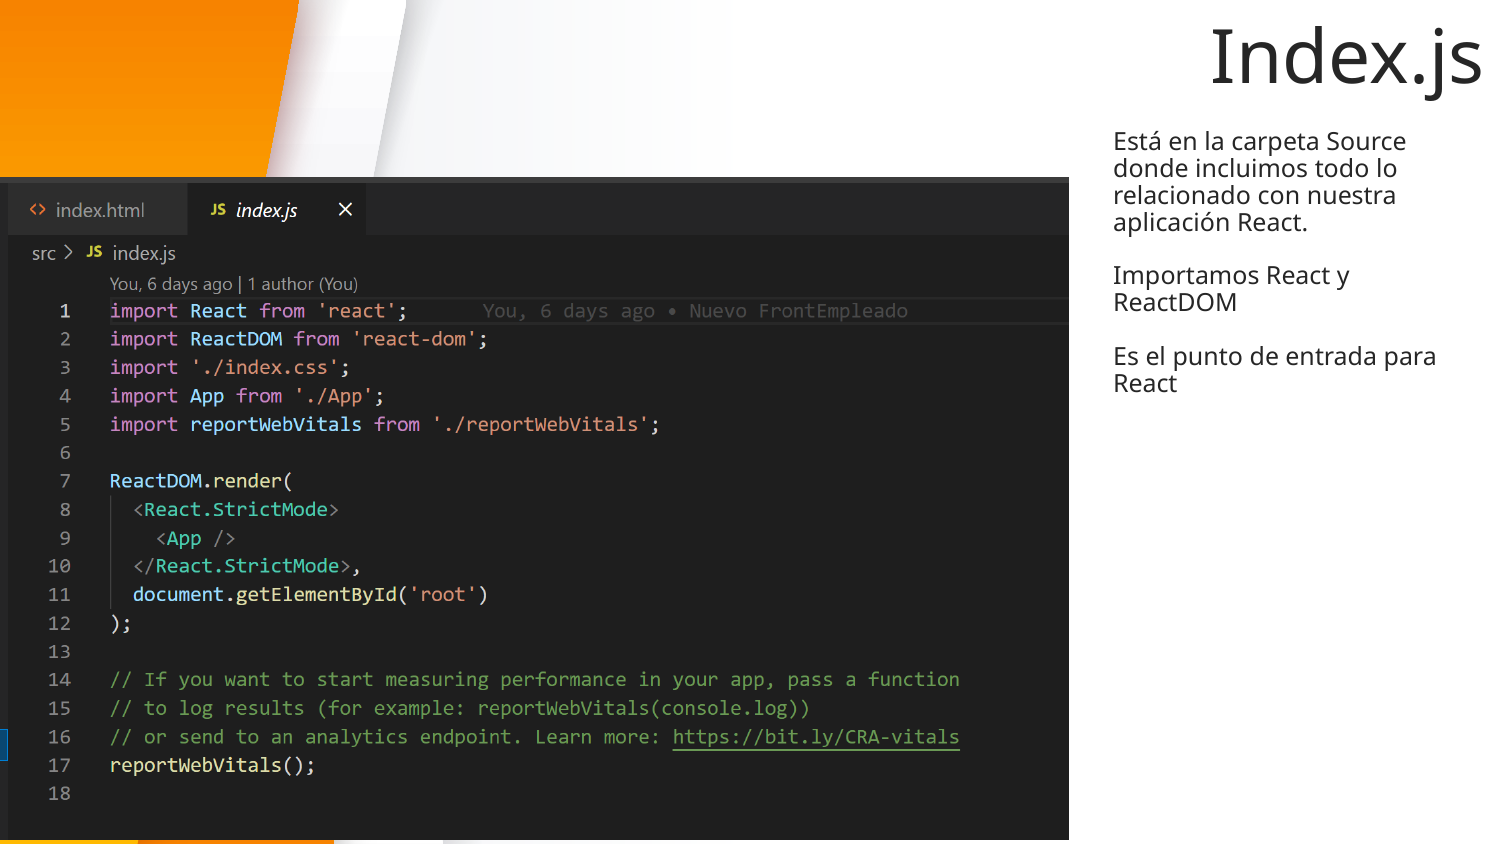

Index.js
Está en la carpeta Source donde incluimos todo lo relacionado con nuestra aplicación React.
Importamos React y ReactDOM
Es el punto de entrada para React